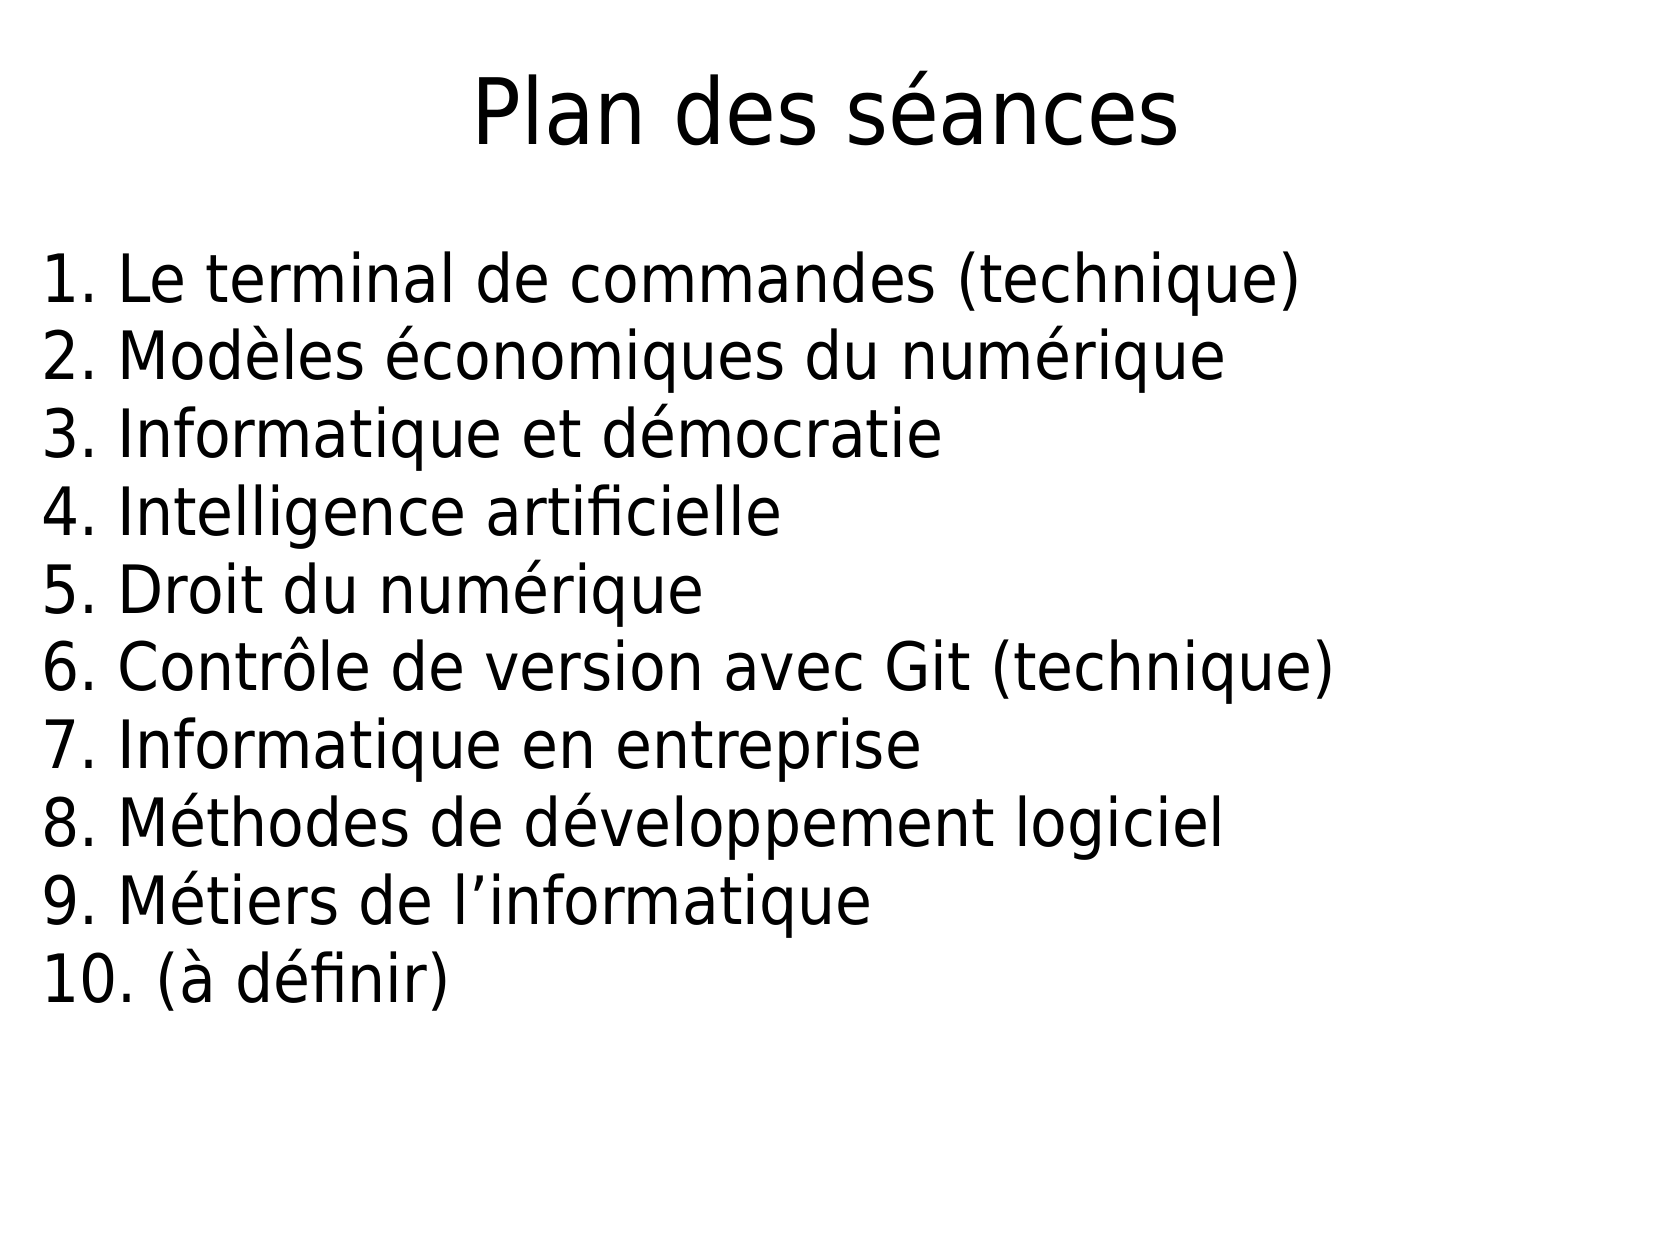

# Plan des séances
1. Le terminal de commandes (technique)
2. Modèles économiques du numérique
3. Informatique et démocratie
4. Intelligence artificielle
5. Droit du numérique
6. Contrôle de version avec Git (technique)
7. Informatique en entreprise
8. Méthodes de développement logiciel
9. Métiers de l’informatique
10. (à définir)